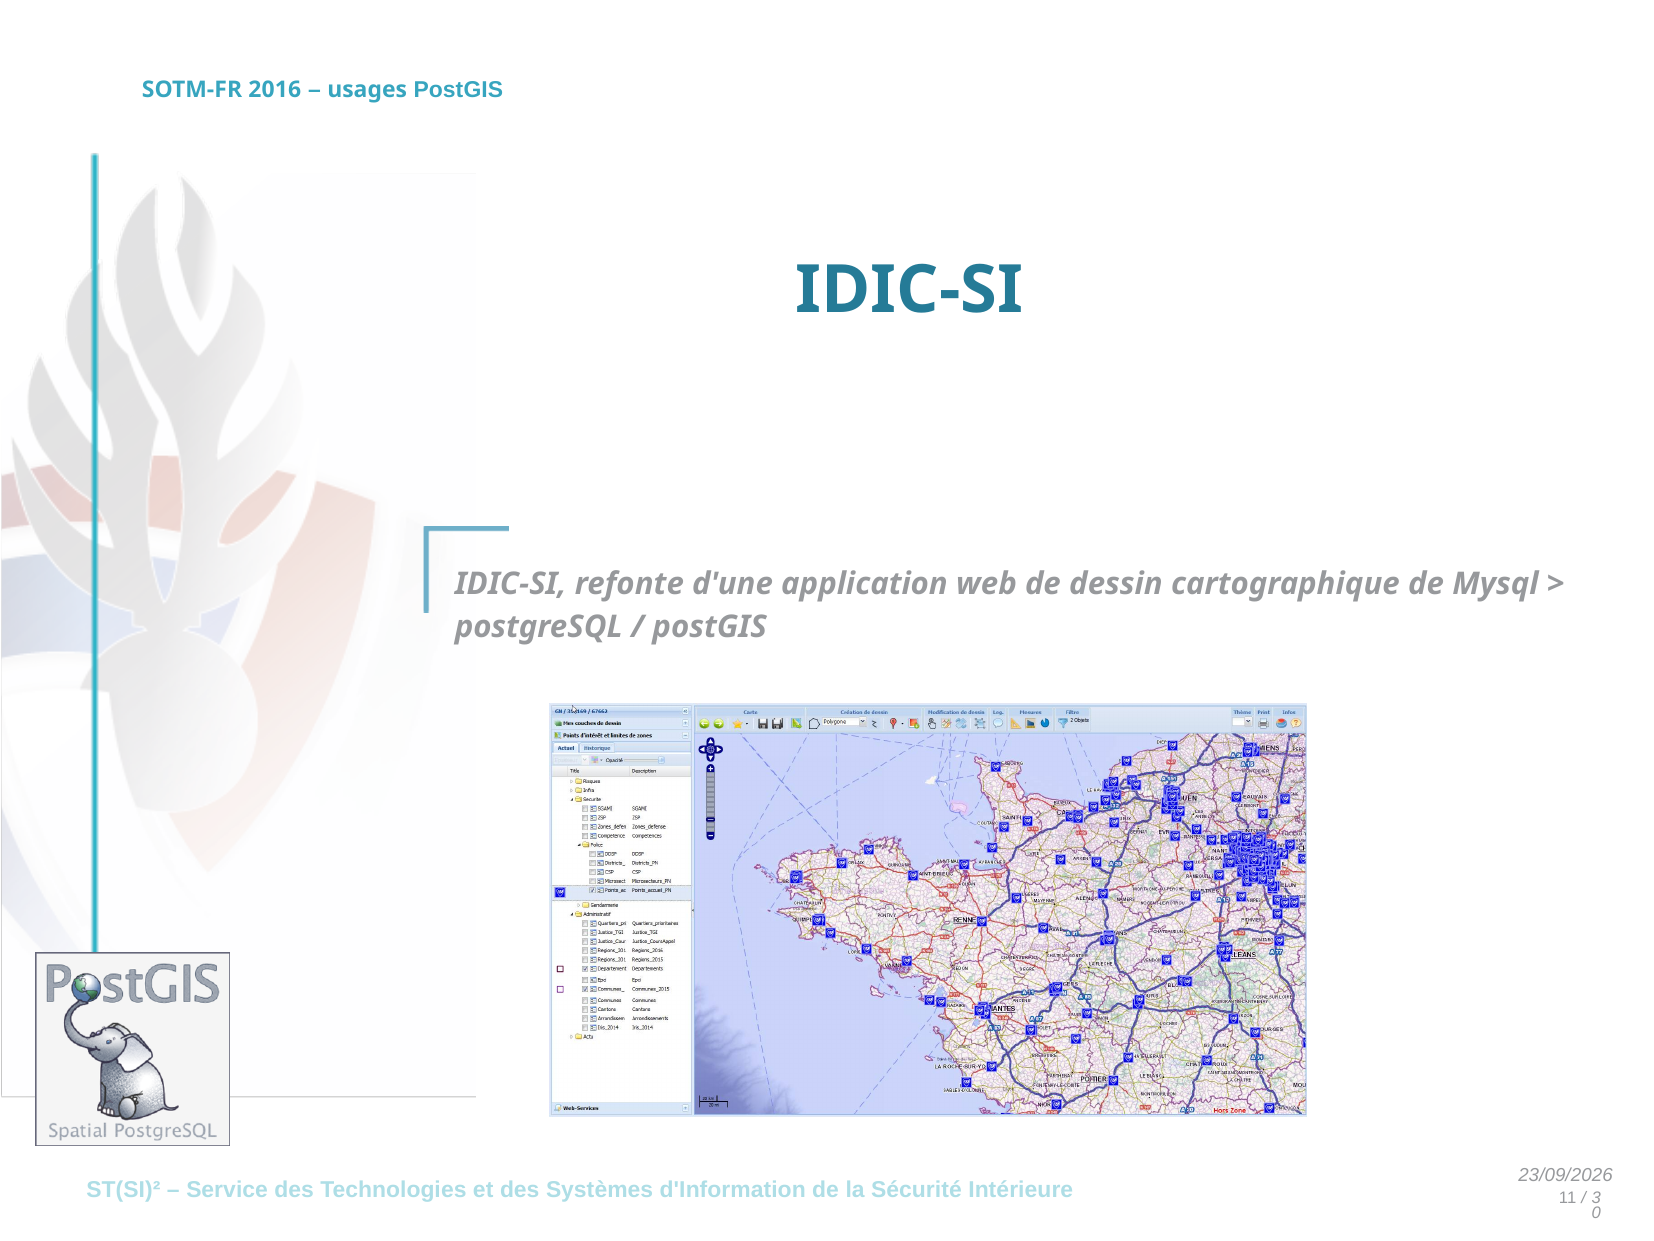

SOTM-FR 2016 – usages PostGIS
# IDIC-SI
IDIC-SI, refonte d'une application web de dessin cartographique de Mysql > postgreSQL / postGIS